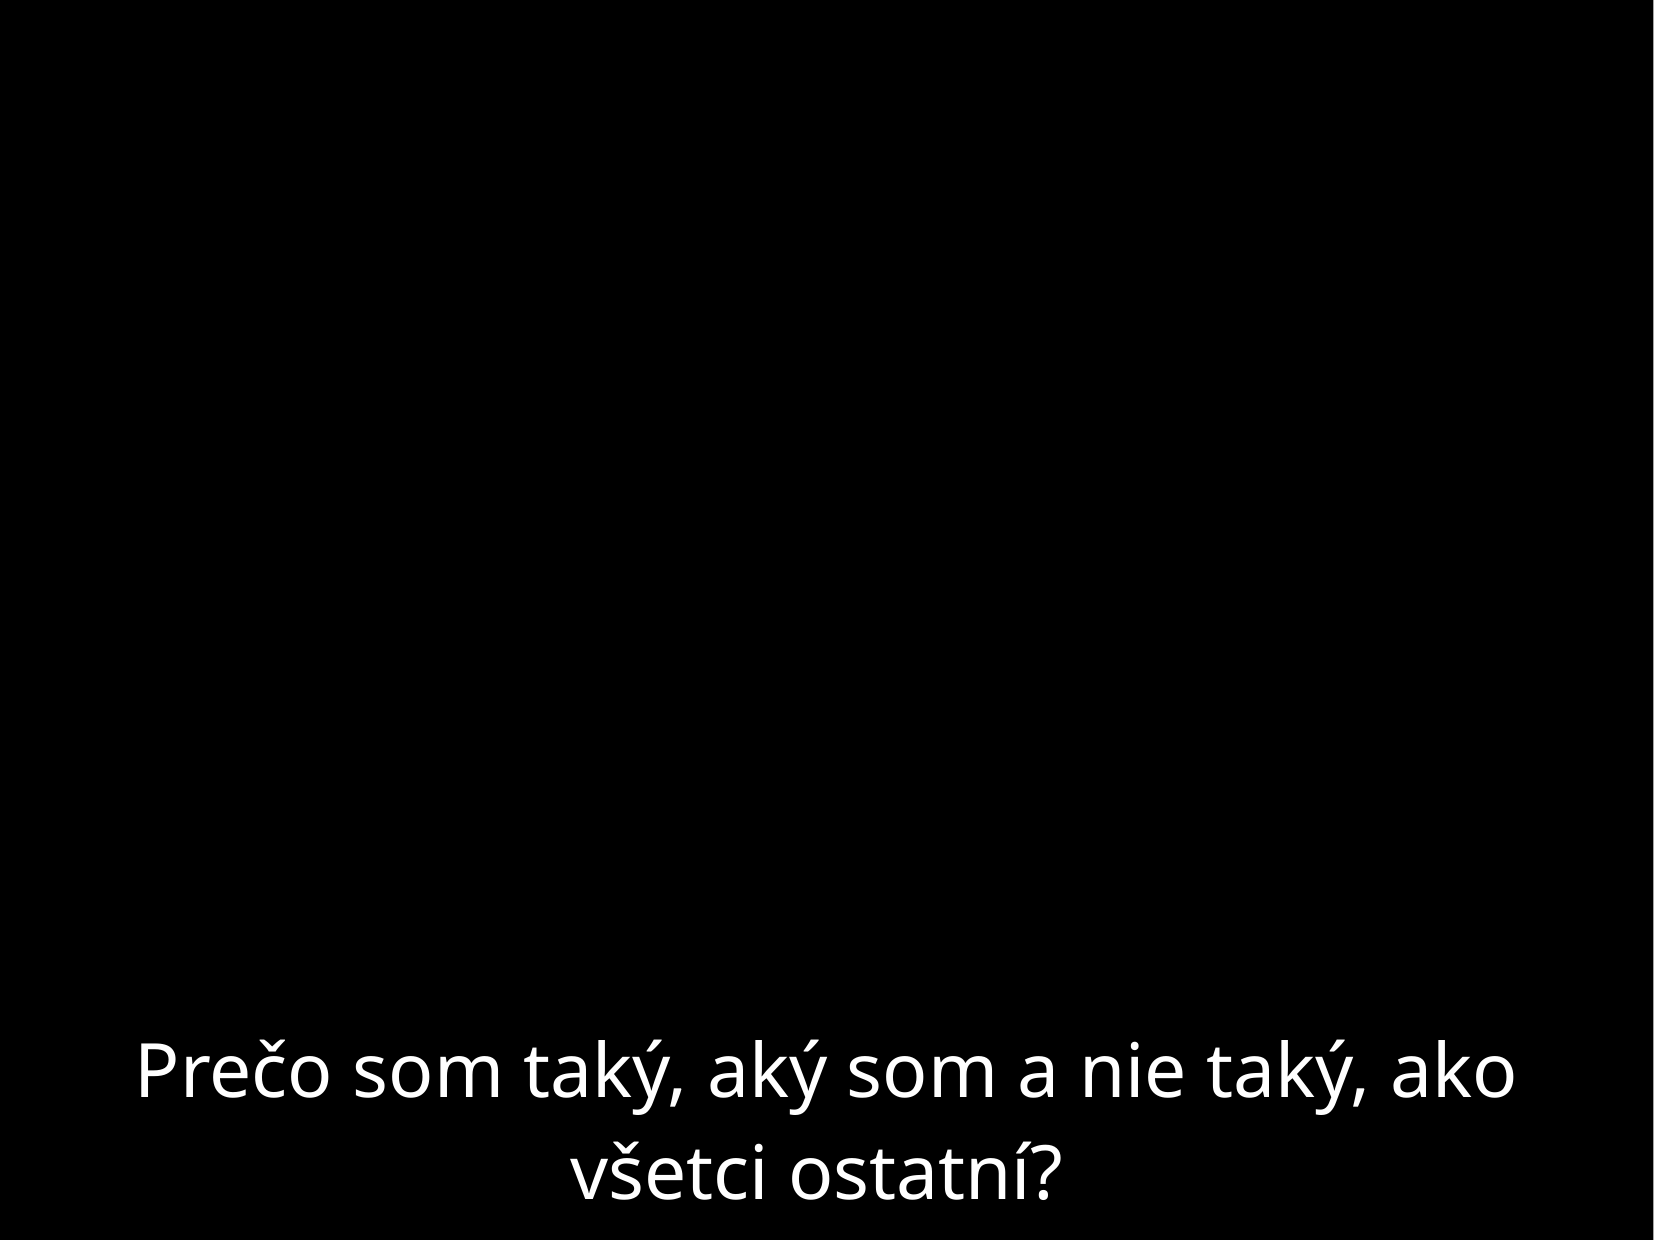

# Prečo som taký, aký som a nie taký, ako všetci ostatní?